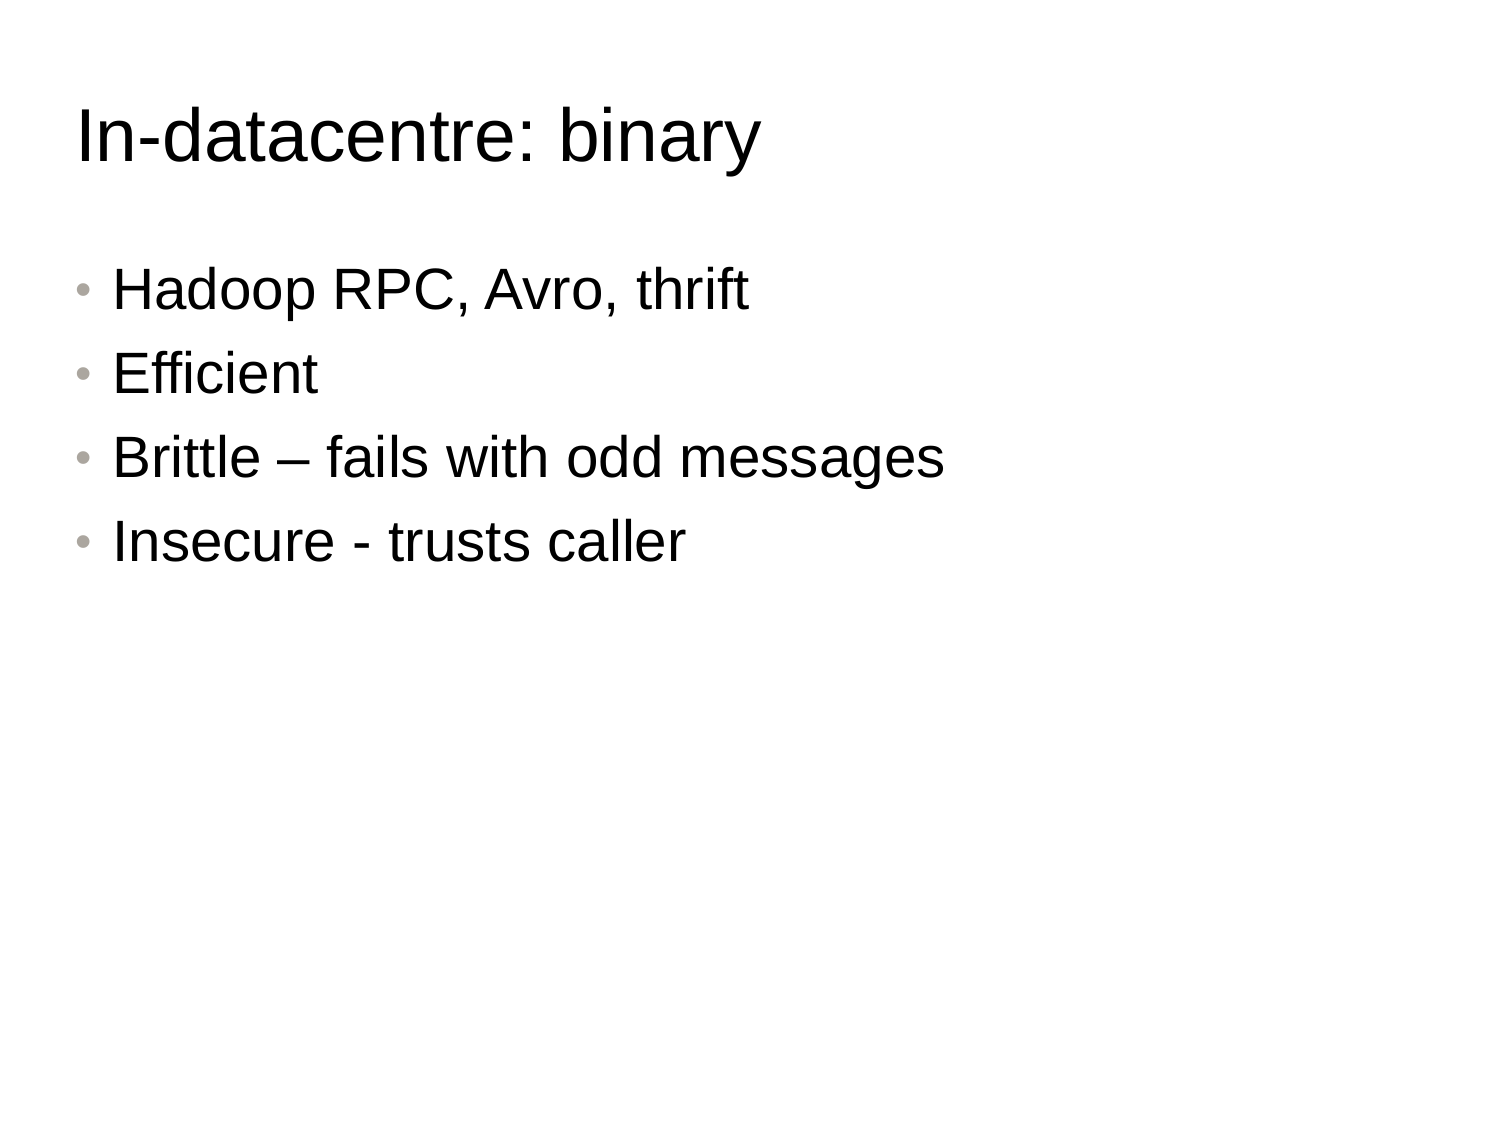

# In-datacentre: binary
Hadoop RPC, Avro, thrift
Efficient
Brittle – fails with odd messages
Insecure - trusts caller